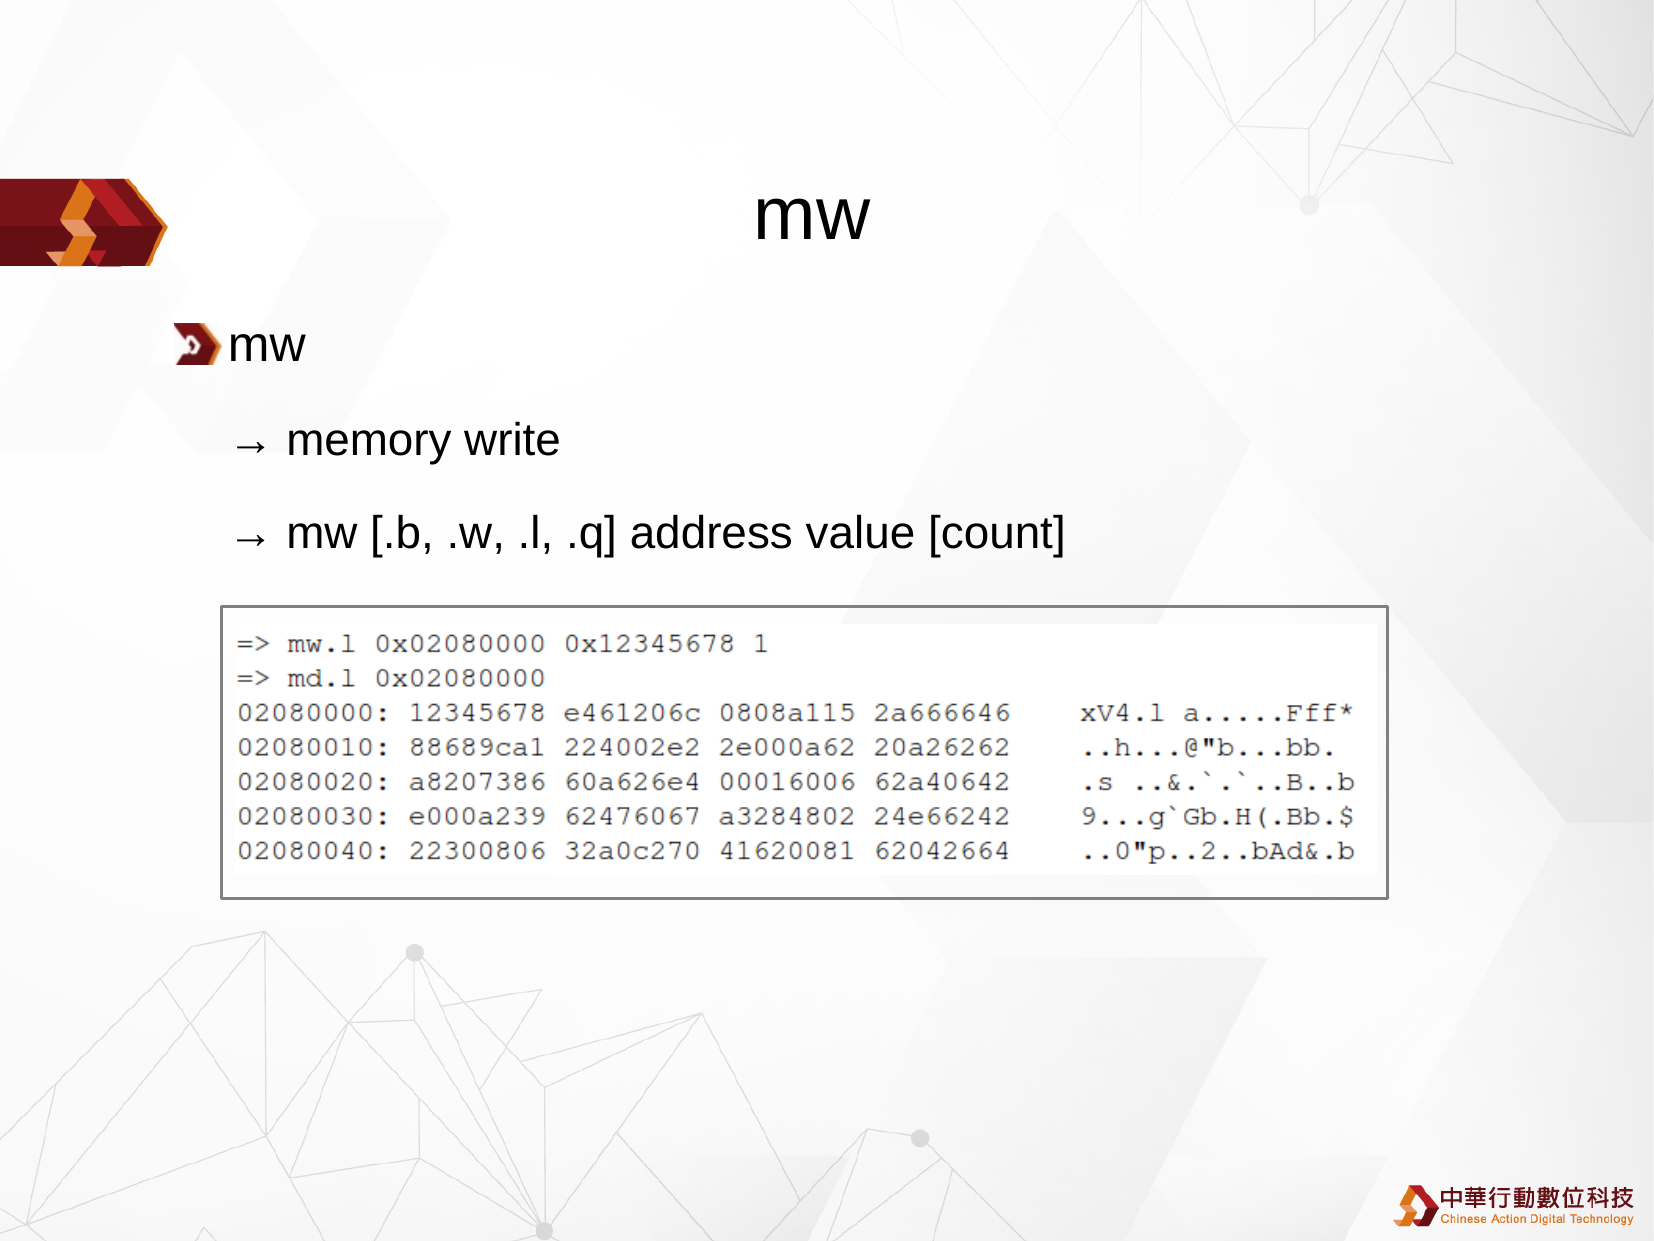

# mw
mw
→ memory write
→ mw [.b, .w, .l, .q] address value [count]